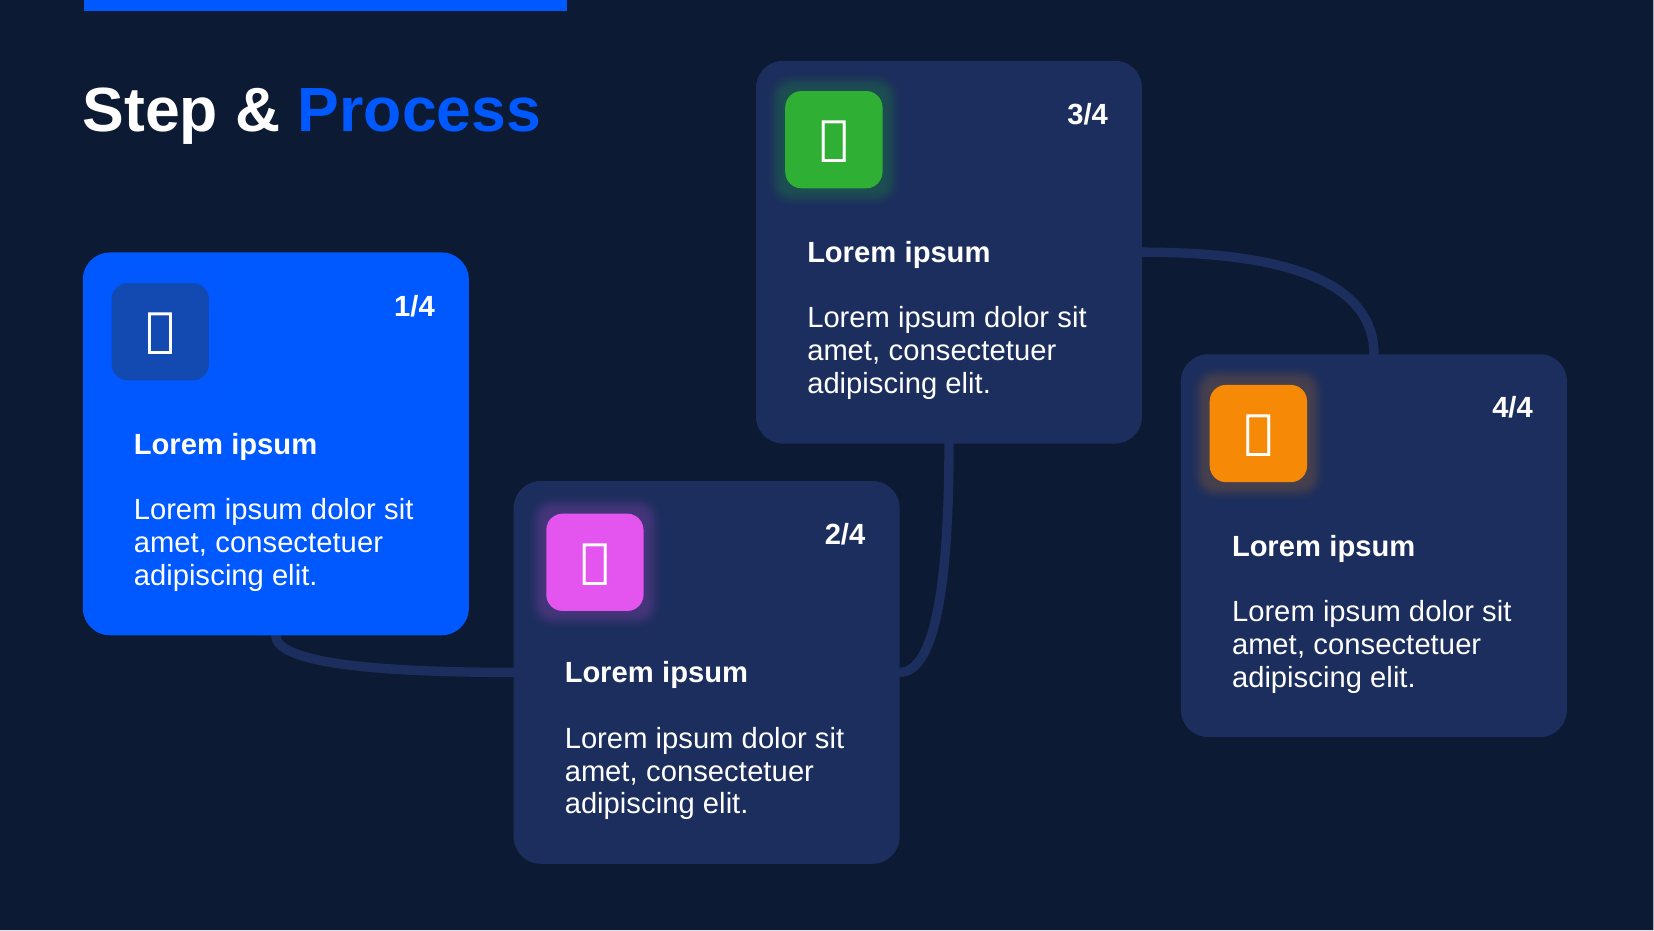

# Step & Process
3/4

Lorem ipsum
Lorem ipsum dolor sit amet, consectetuer adipiscing elit.
1/4

4/4

Lorem ipsum
Lorem ipsum dolor sit amet, consectetuer adipiscing elit.
2/4
Lorem ipsum
Lorem ipsum dolor sit amet, consectetuer adipiscing elit.

Lorem ipsum
Lorem ipsum dolor sit amet, consectetuer adipiscing elit.